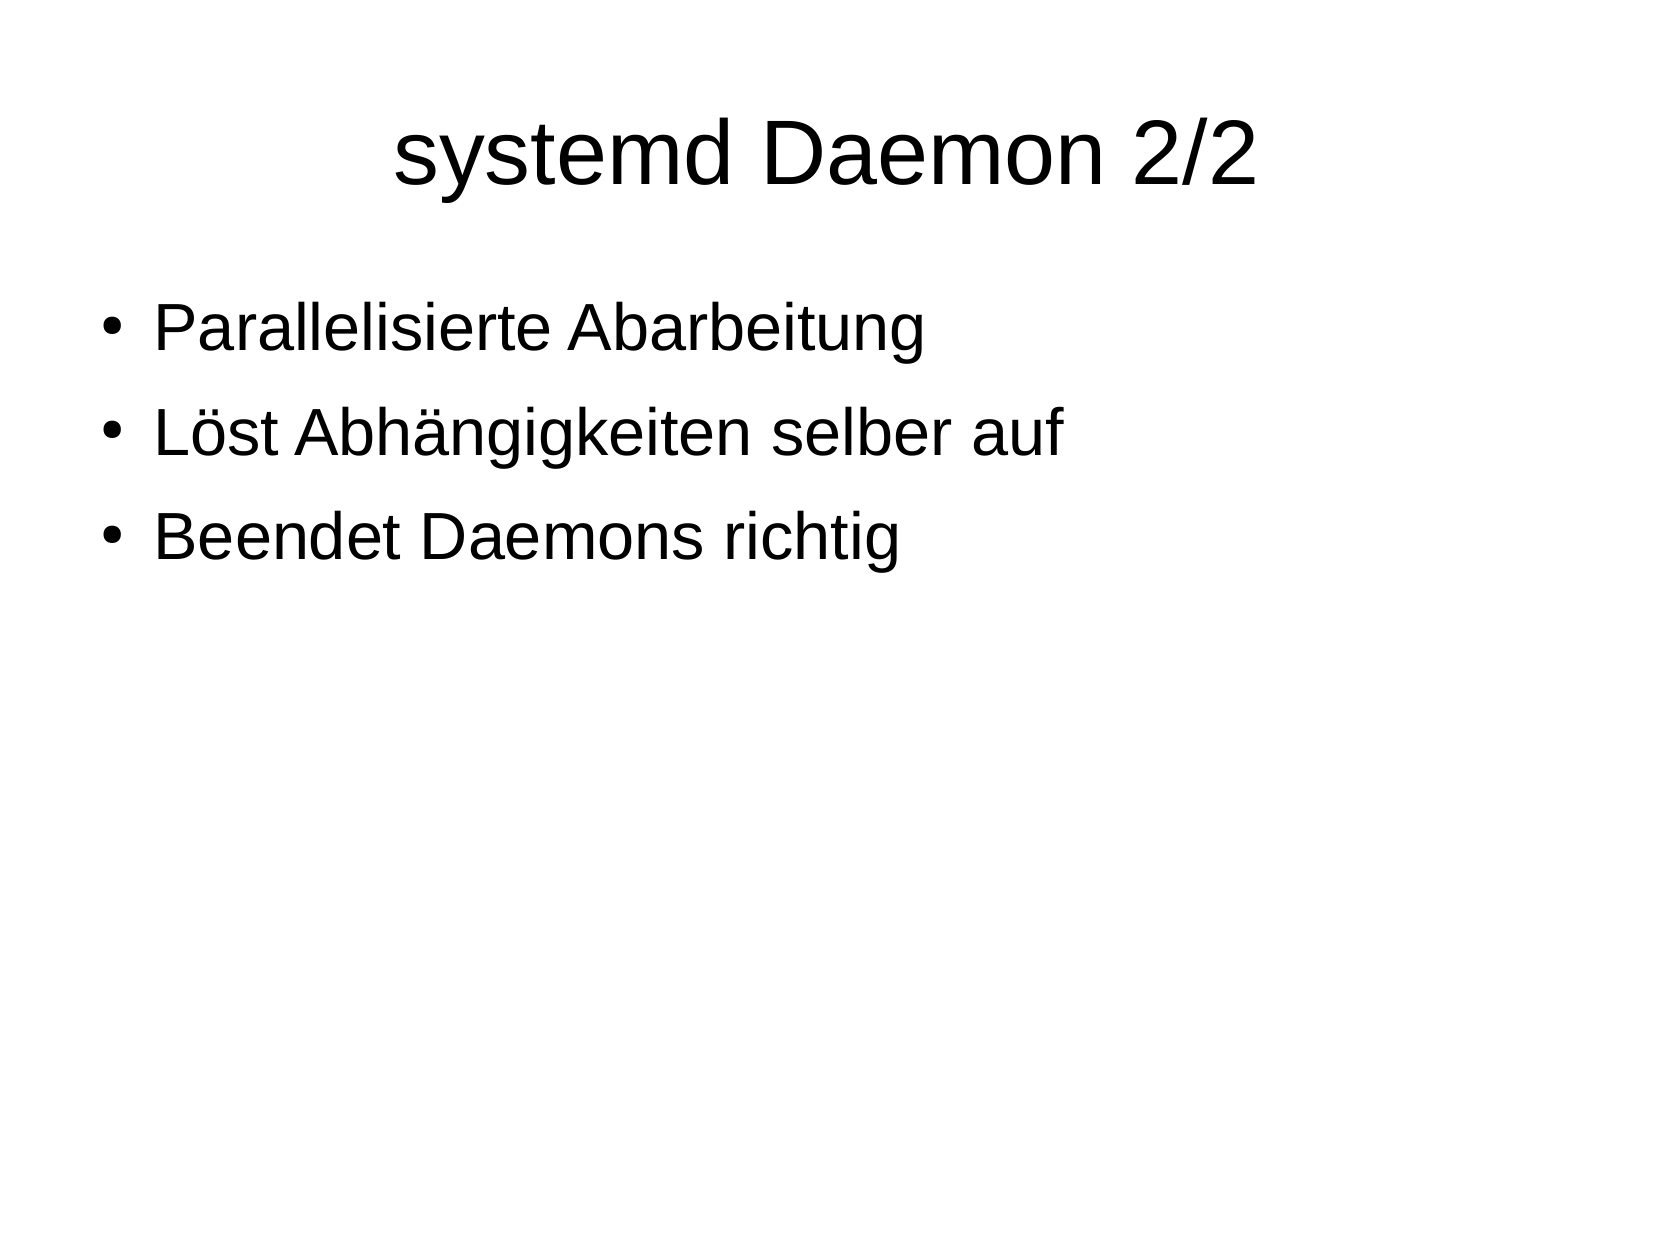

# systemd Daemon 2/2
Parallelisierte Abarbeitung
Löst Abhängigkeiten selber auf
Beendet Daemons richtig